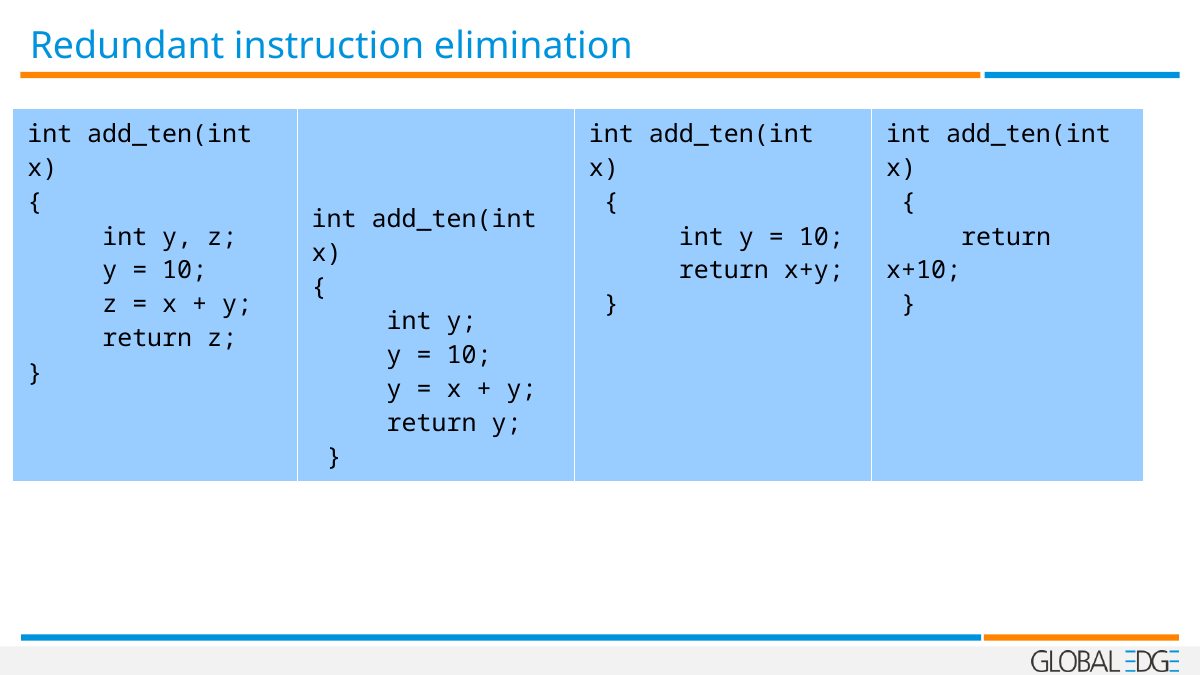

Redundant instruction elimination
| int add\_ten(int x) { int y, z; y = 10; z = x + y; return z; } | int add\_ten(int x) { int y; y = 10; y = x + y; return y; } | int add\_ten(int x) { int y = 10; return x+y; } | int add\_ten(int x) { return x+10; } |
| --- | --- | --- | --- |